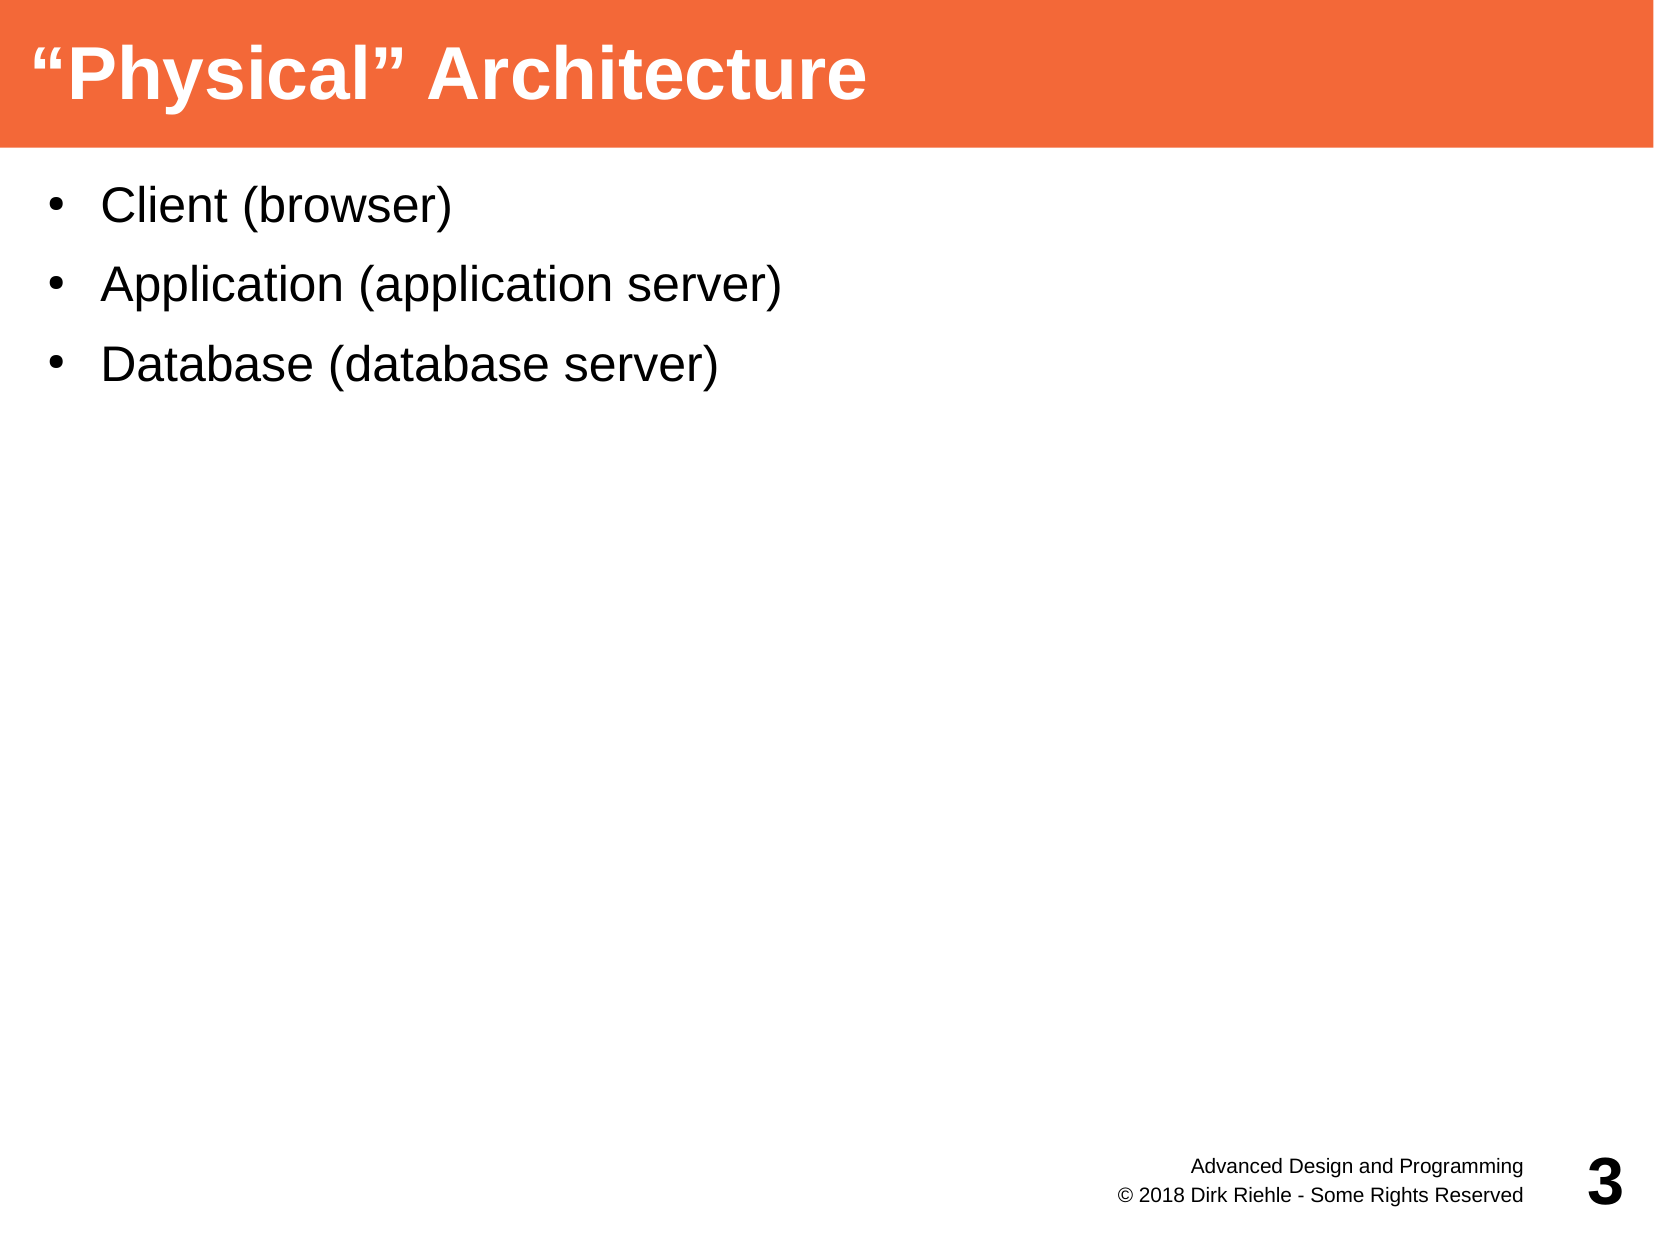

# “Physical” Architecture
Client (browser)
Application (application server)
Database (database server)
Advanced Design and Programming
3
© 2018 Dirk Riehle - Some Rights Reserved